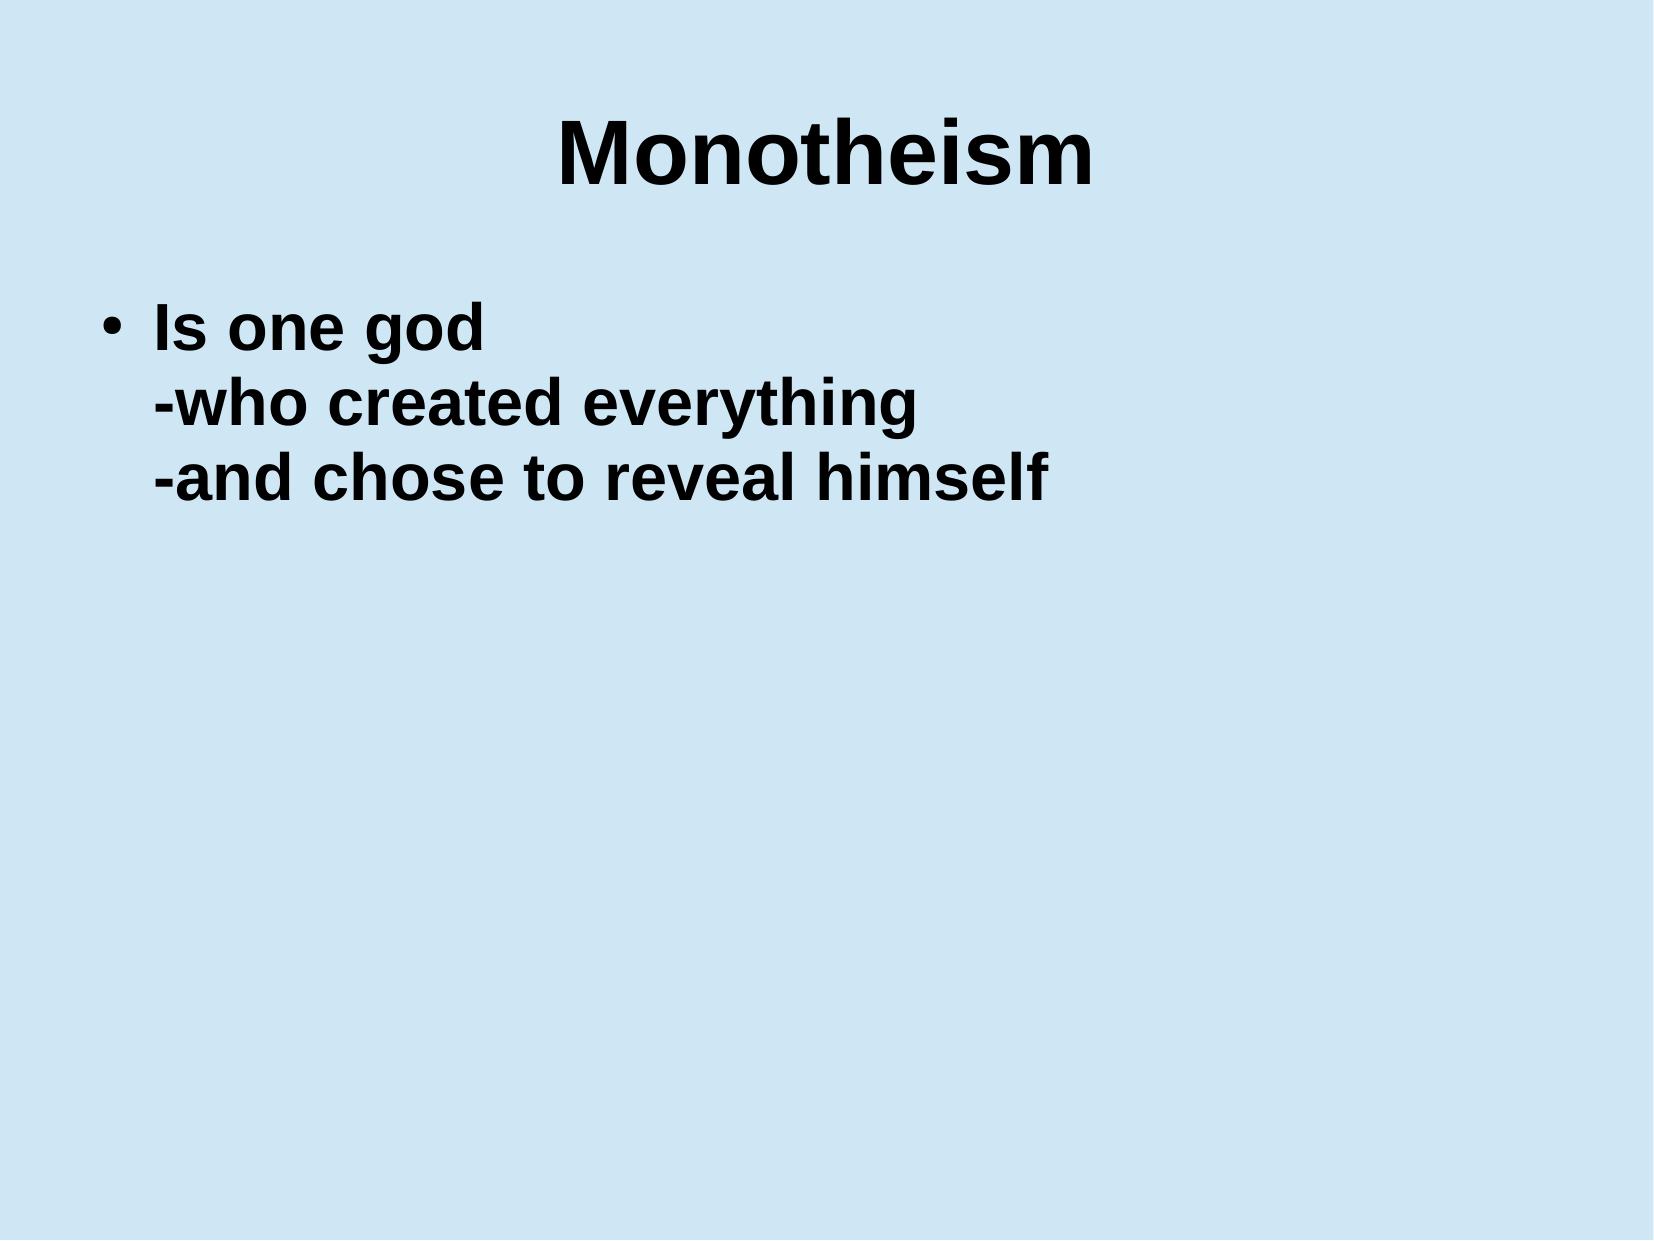

# Monotheism
Is one god
-who created everything
-and chose to reveal himself